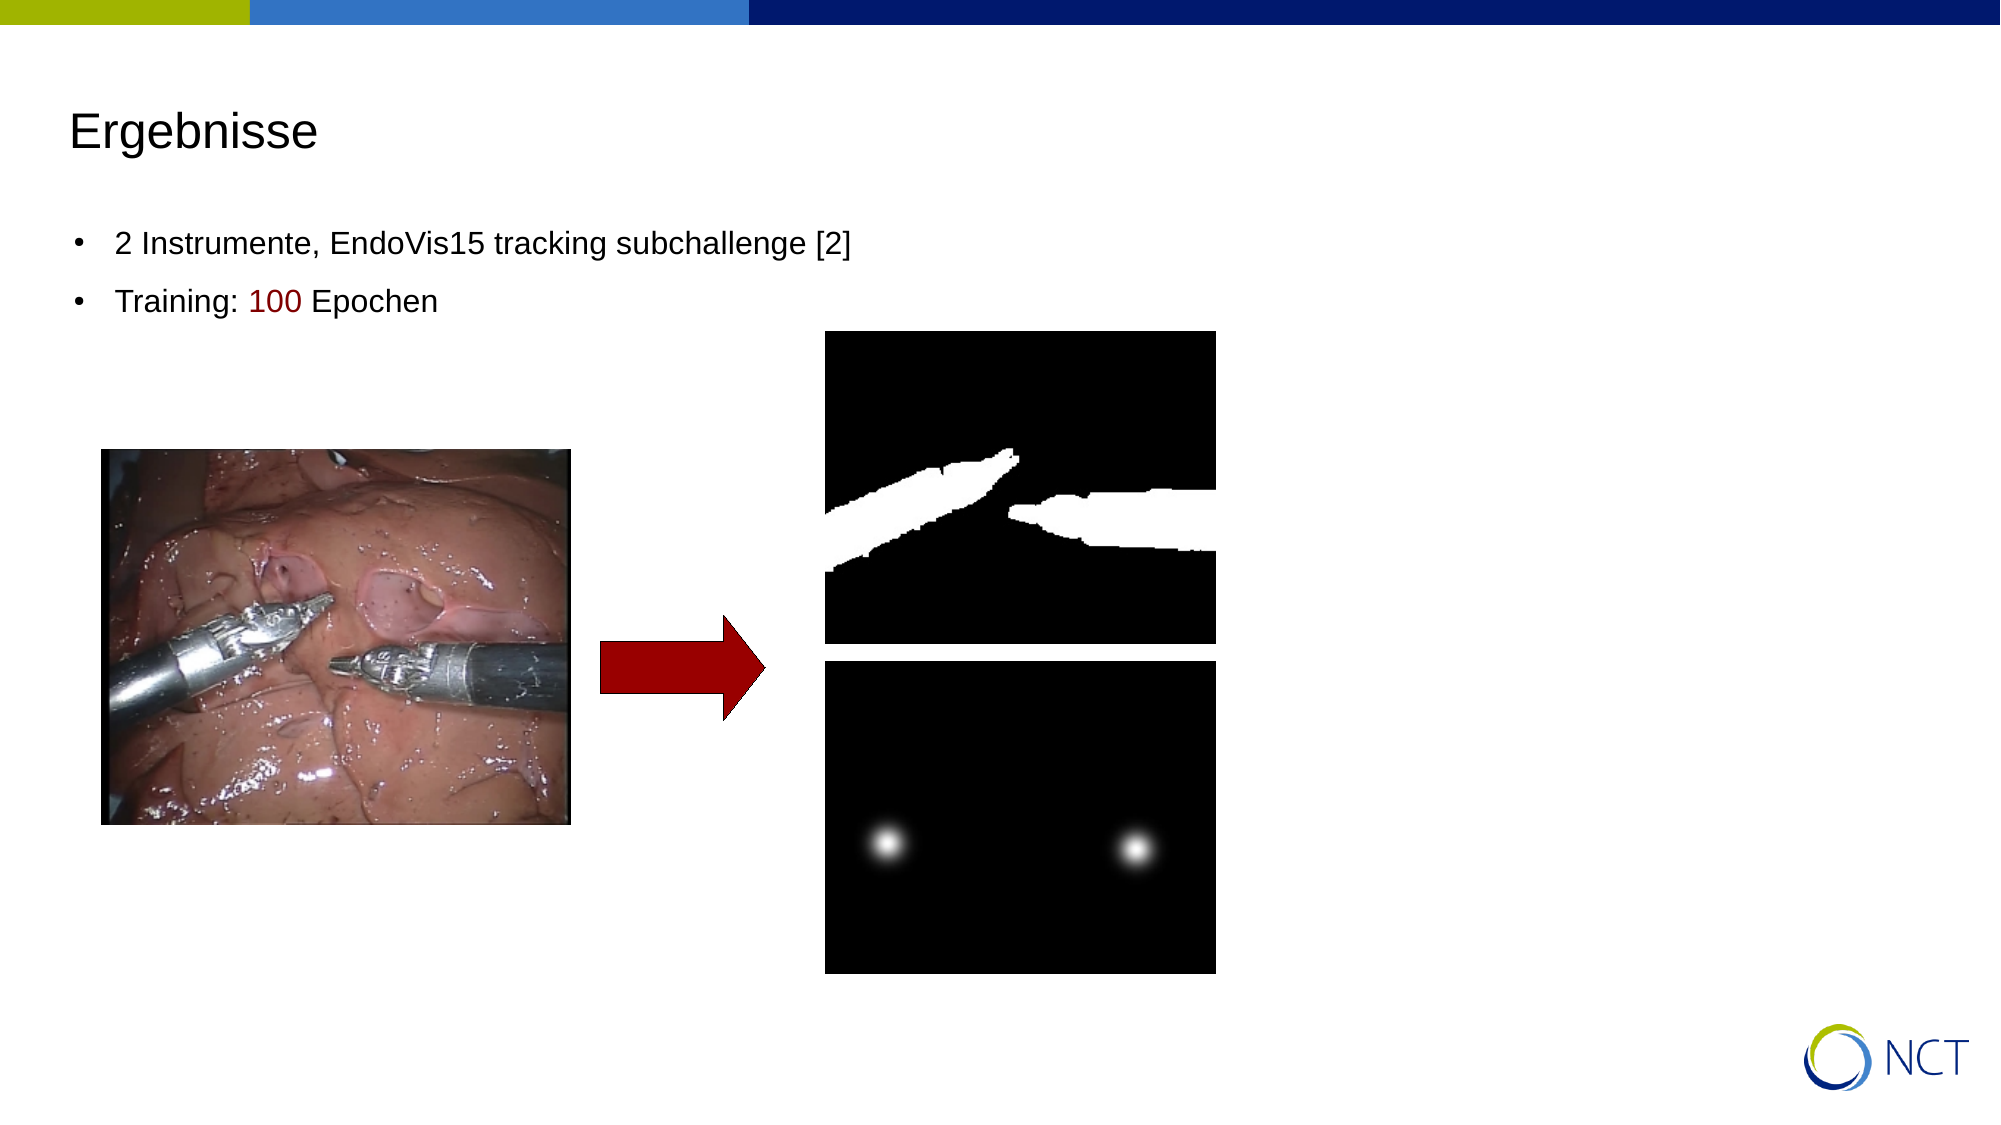

# Ergebnisse
2 Instrumente, EndoVis15 tracking subchallenge [2]
Training: 100 Epochen